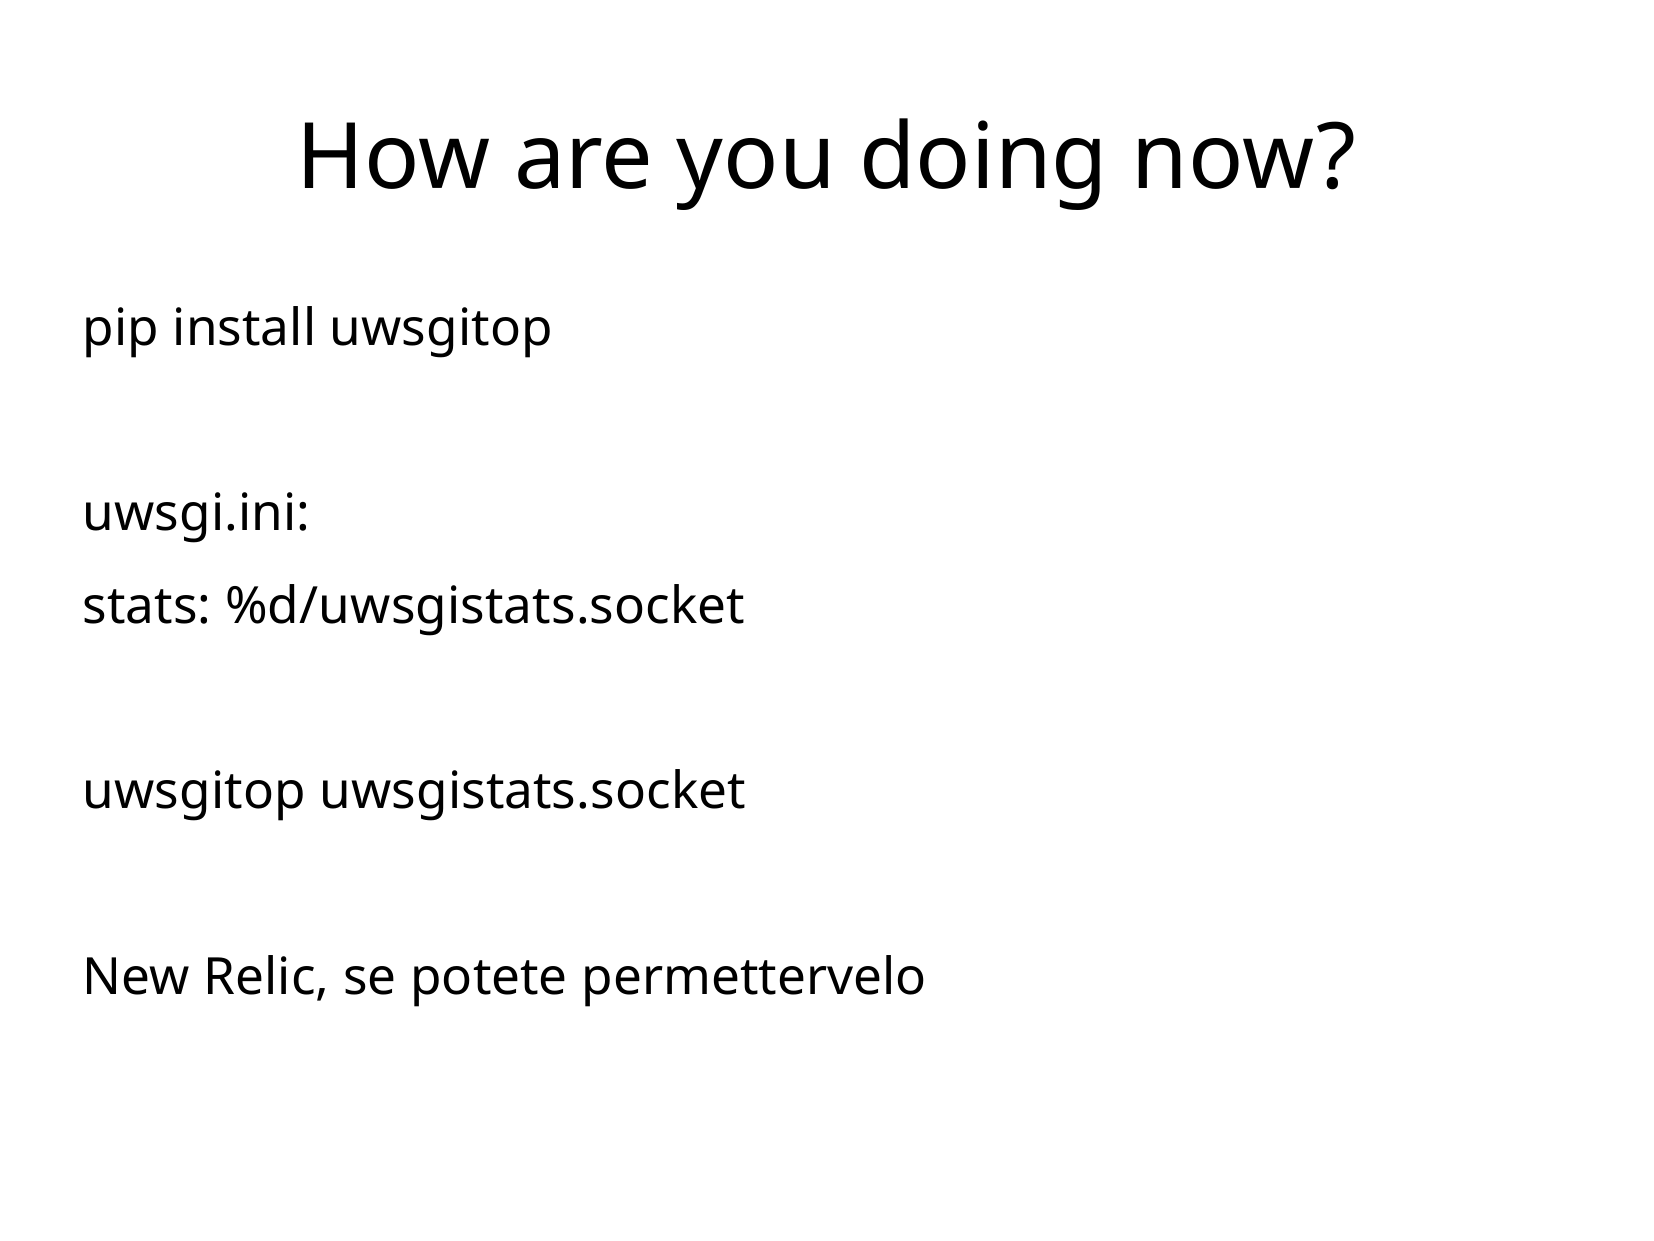

# How are you doing now?
pip install uwsgitop
uwsgi.ini:
stats: %d/uwsgistats.socket
uwsgitop uwsgistats.socket
New Relic, se potete permettervelo